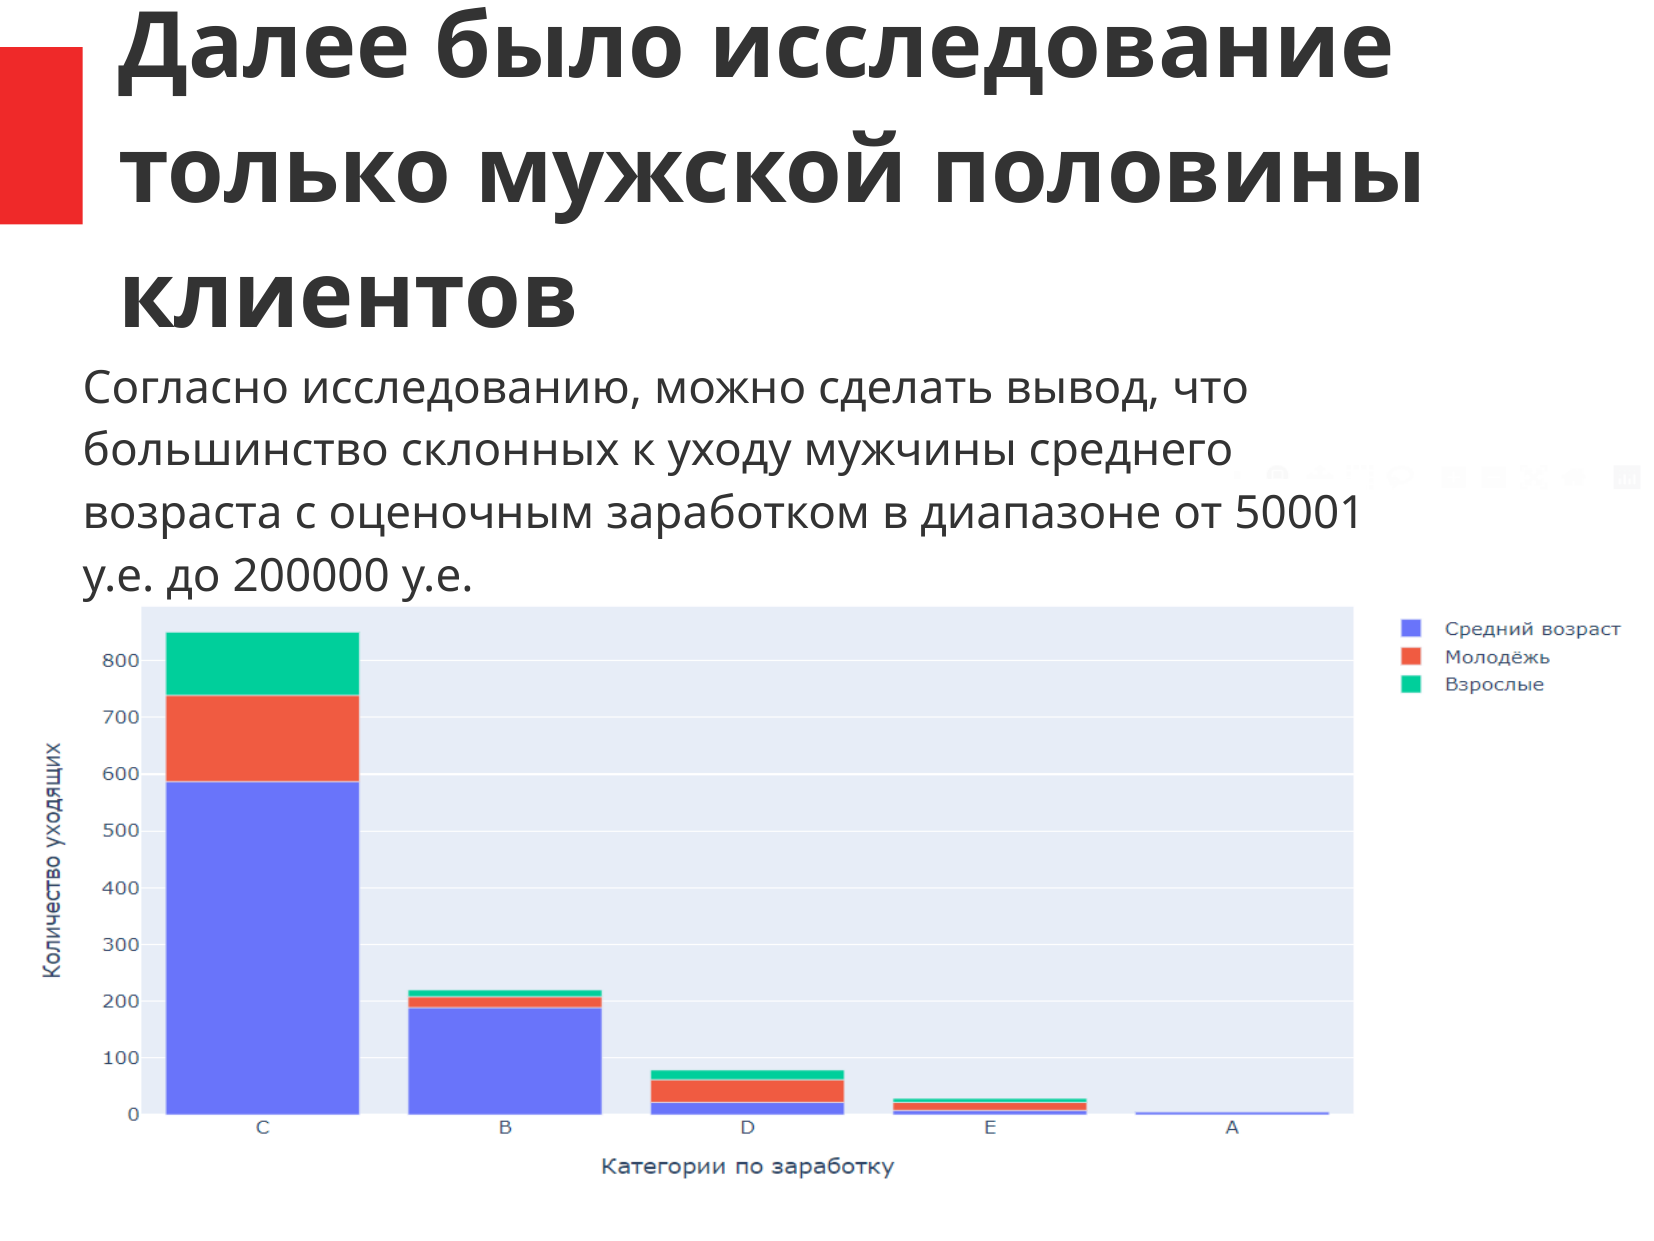

# Далее было исследование только мужской половины клиентов
Согласно исследованию, можно сделать вывод, что большинство склонных к уходу мужчины среднего возраста с оценочным заработком в диапазоне от 50001 у.е. до 200000 у.е.
8